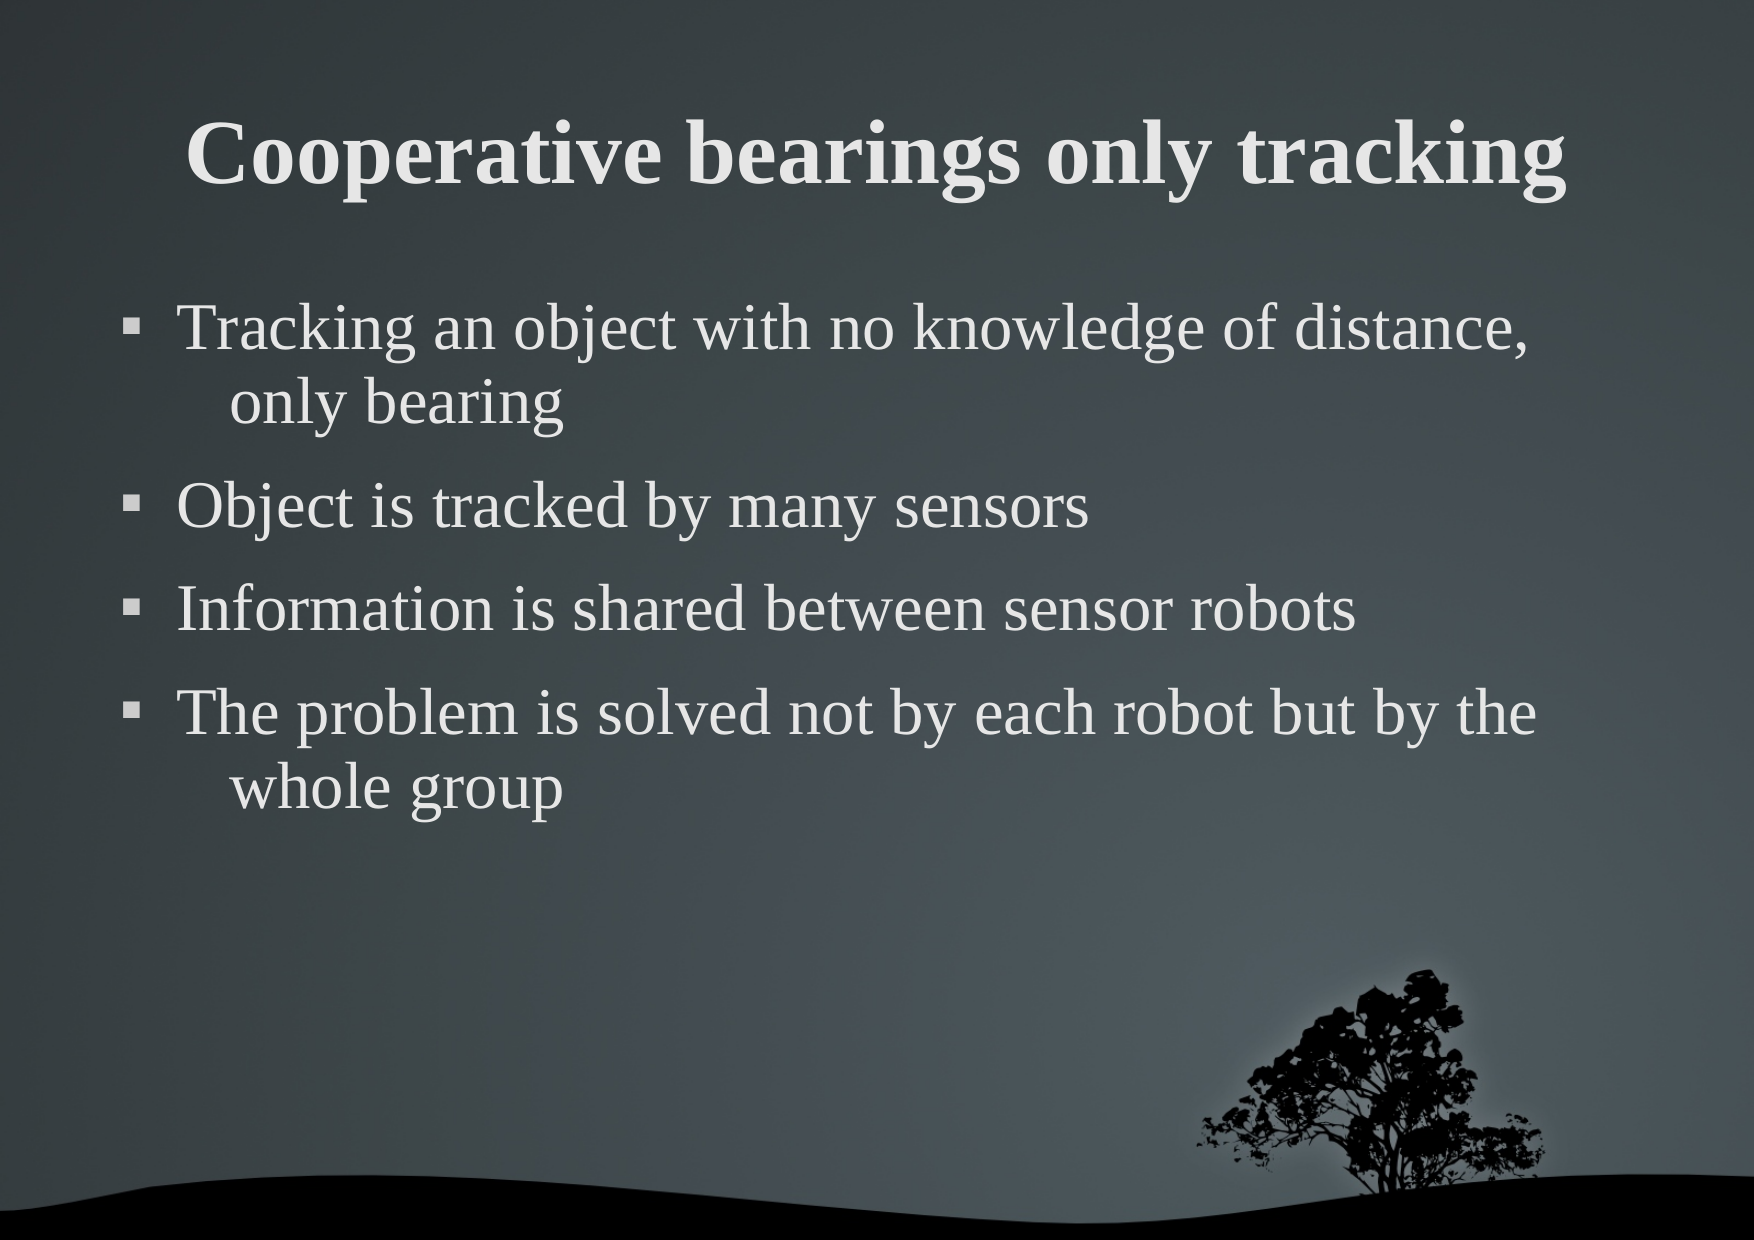

# Cooperative bearings only tracking
Tracking an object with no knowledge of distance, only bearing
Object is tracked by many sensors
Information is shared between sensor robots
The problem is solved not by each robot but by the whole group